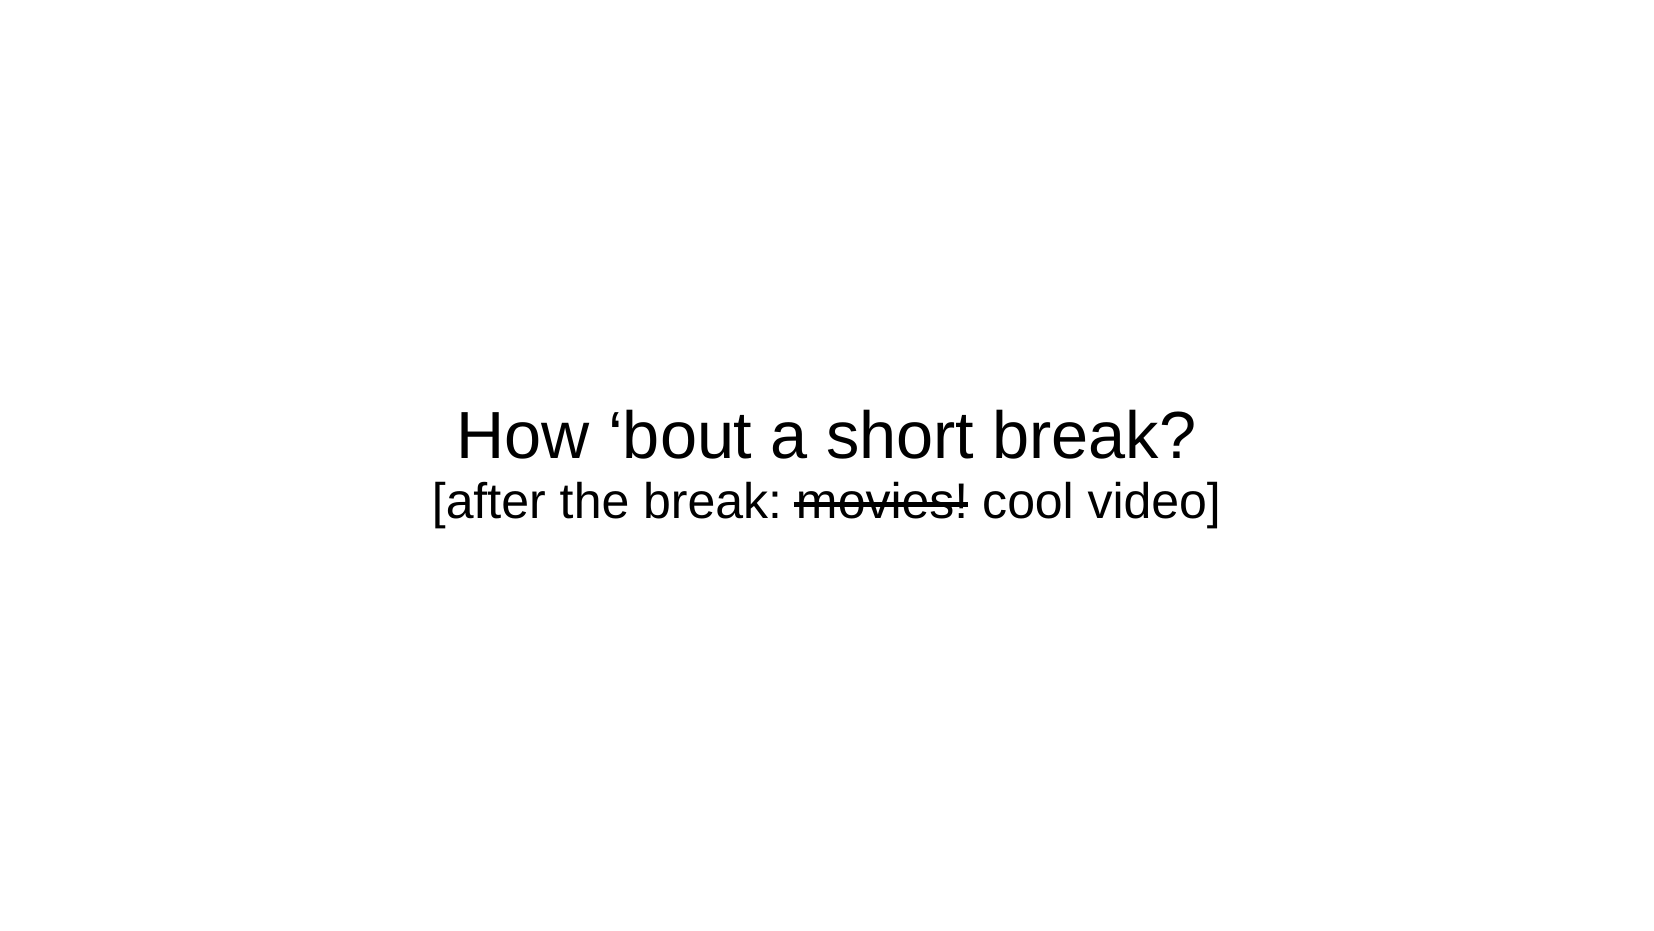

# How ‘bout a short break?
[after the break: movies! cool video]